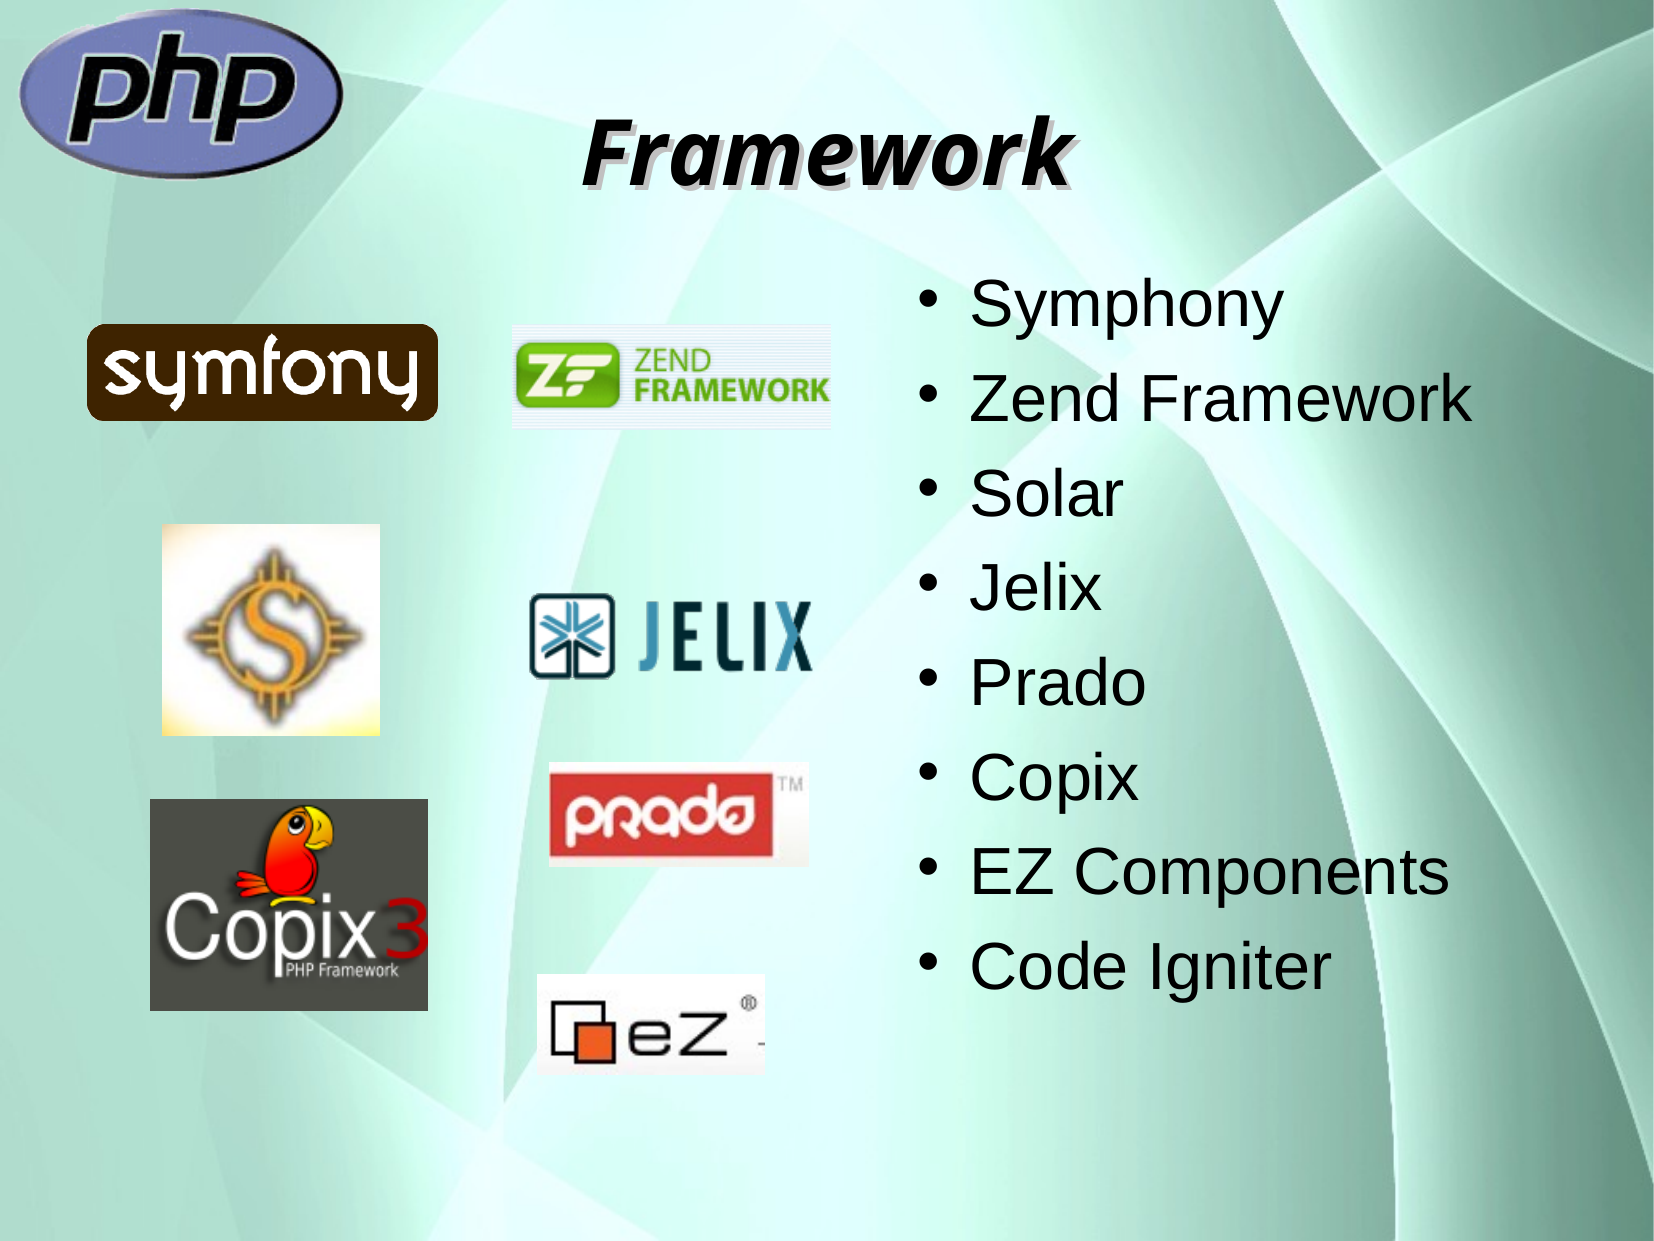

# Framework
Symphony
Zend Framework
Solar
Jelix
Prado
Copix
EZ Components
Code Igniter